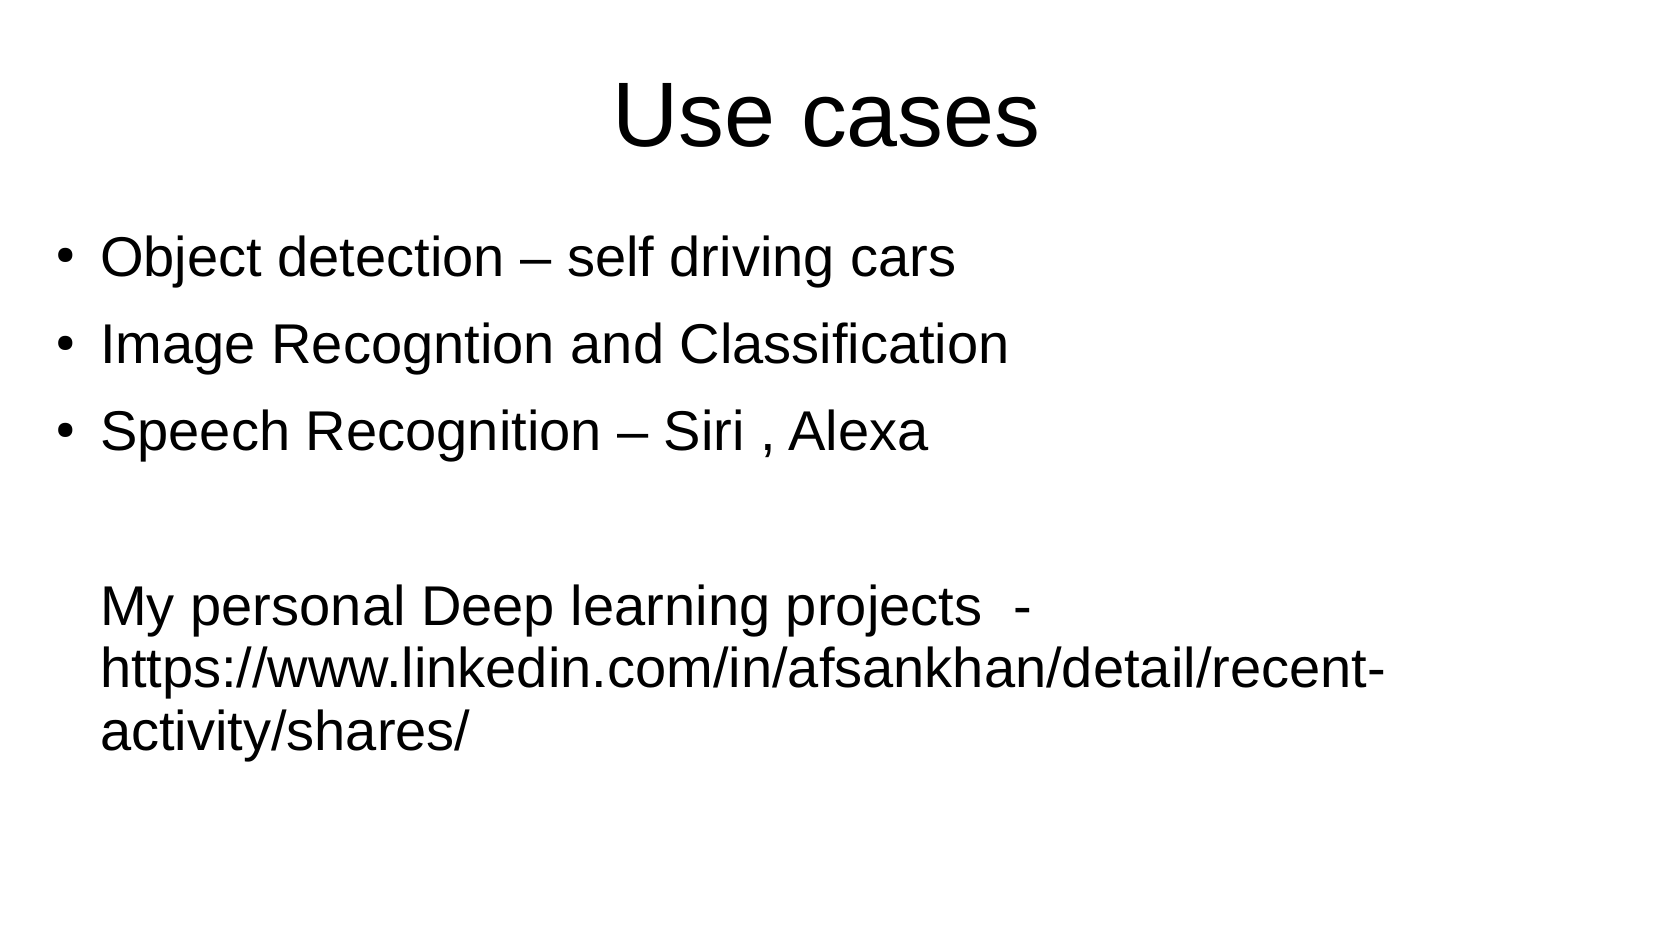

# Use cases
Object detection – self driving cars
Image Recogntion and Classification
Speech Recognition – Siri , Alexa
My personal Deep learning projects - https://www.linkedin.com/in/afsankhan/detail/recent-activity/shares/